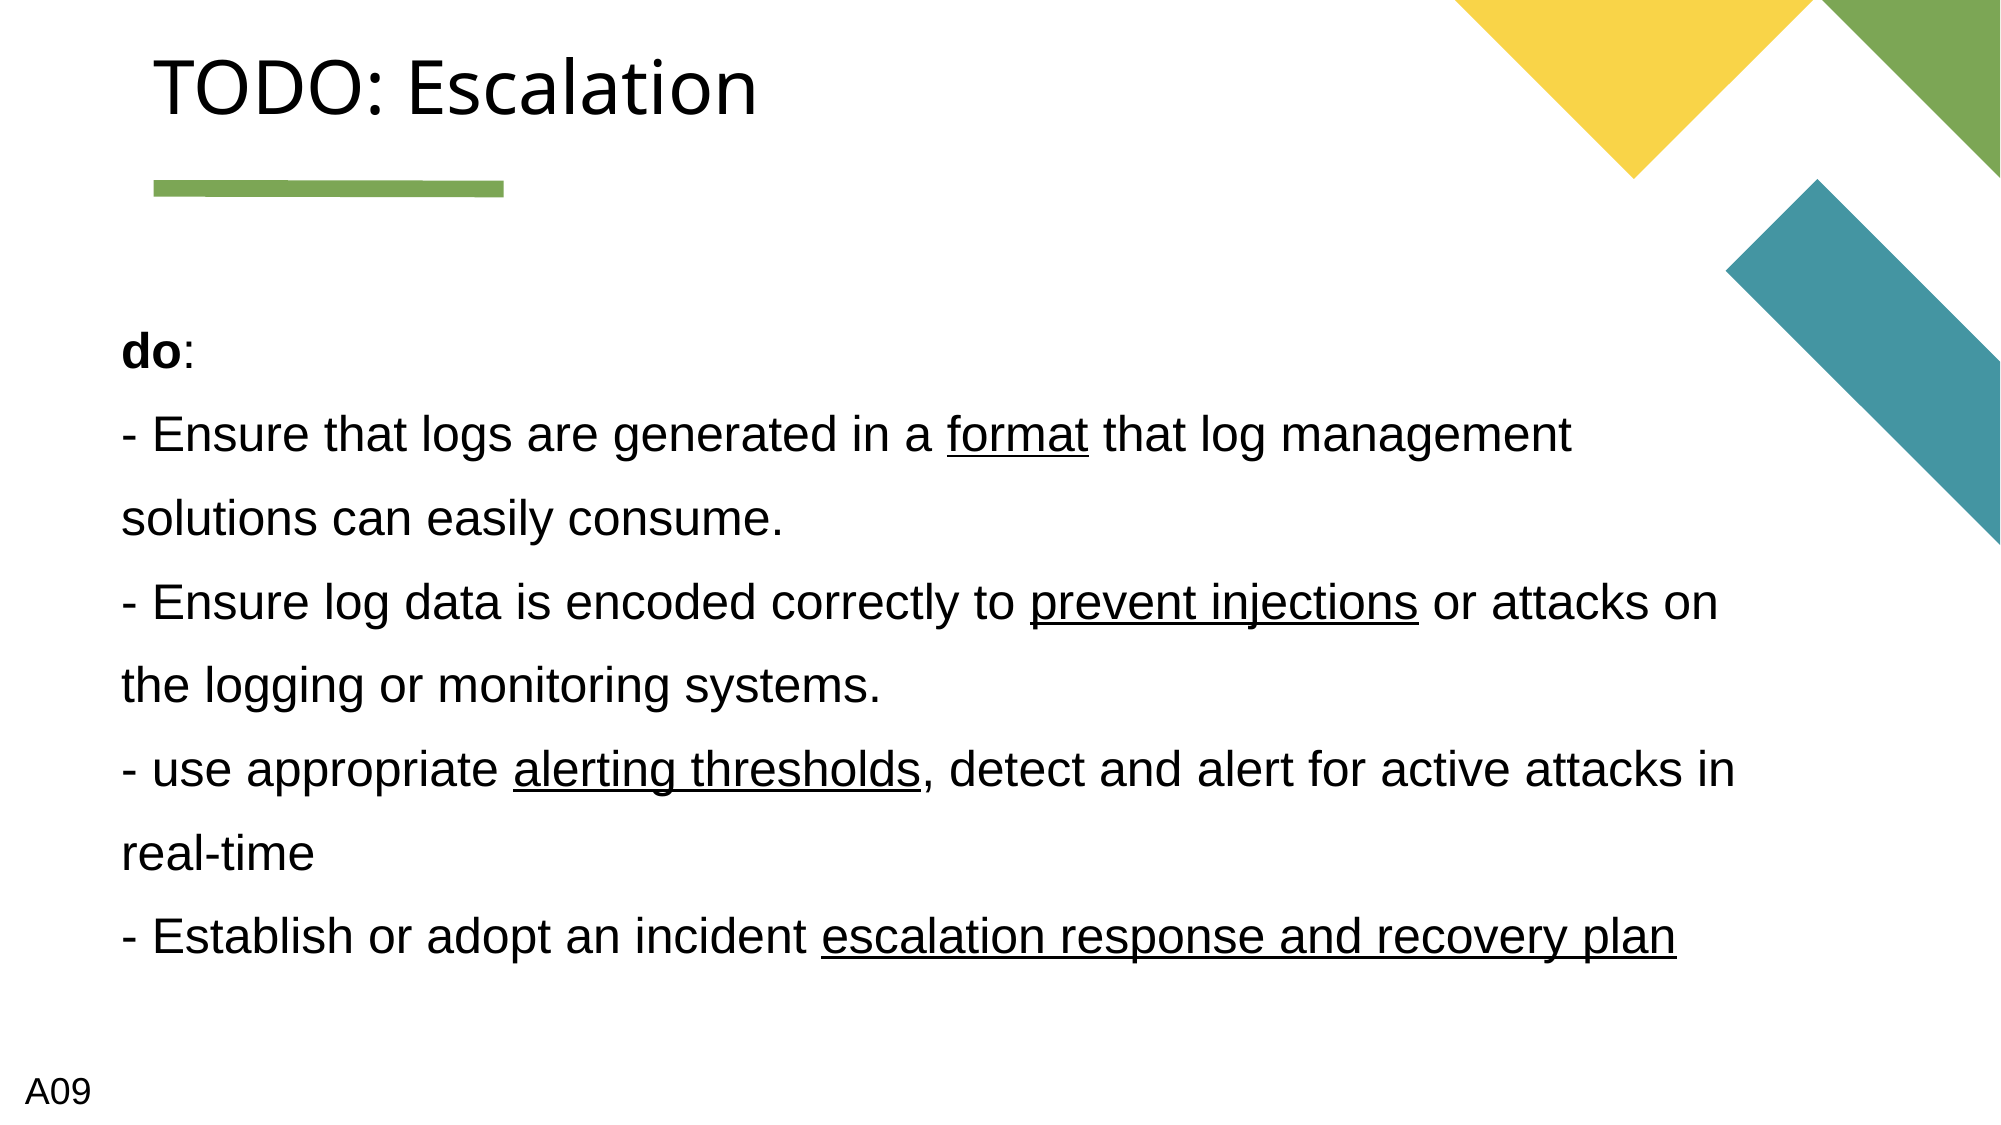

# TODO: Escalation
do:
- Ensure that logs are generated in a format that log management solutions can easily consume.
- Ensure log data is encoded correctly to prevent injections or attacks on the logging or monitoring systems.
- use appropriate alerting thresholds, detect and alert for active attacks in real-time
- Establish or adopt an incident escalation response and recovery plan
A09